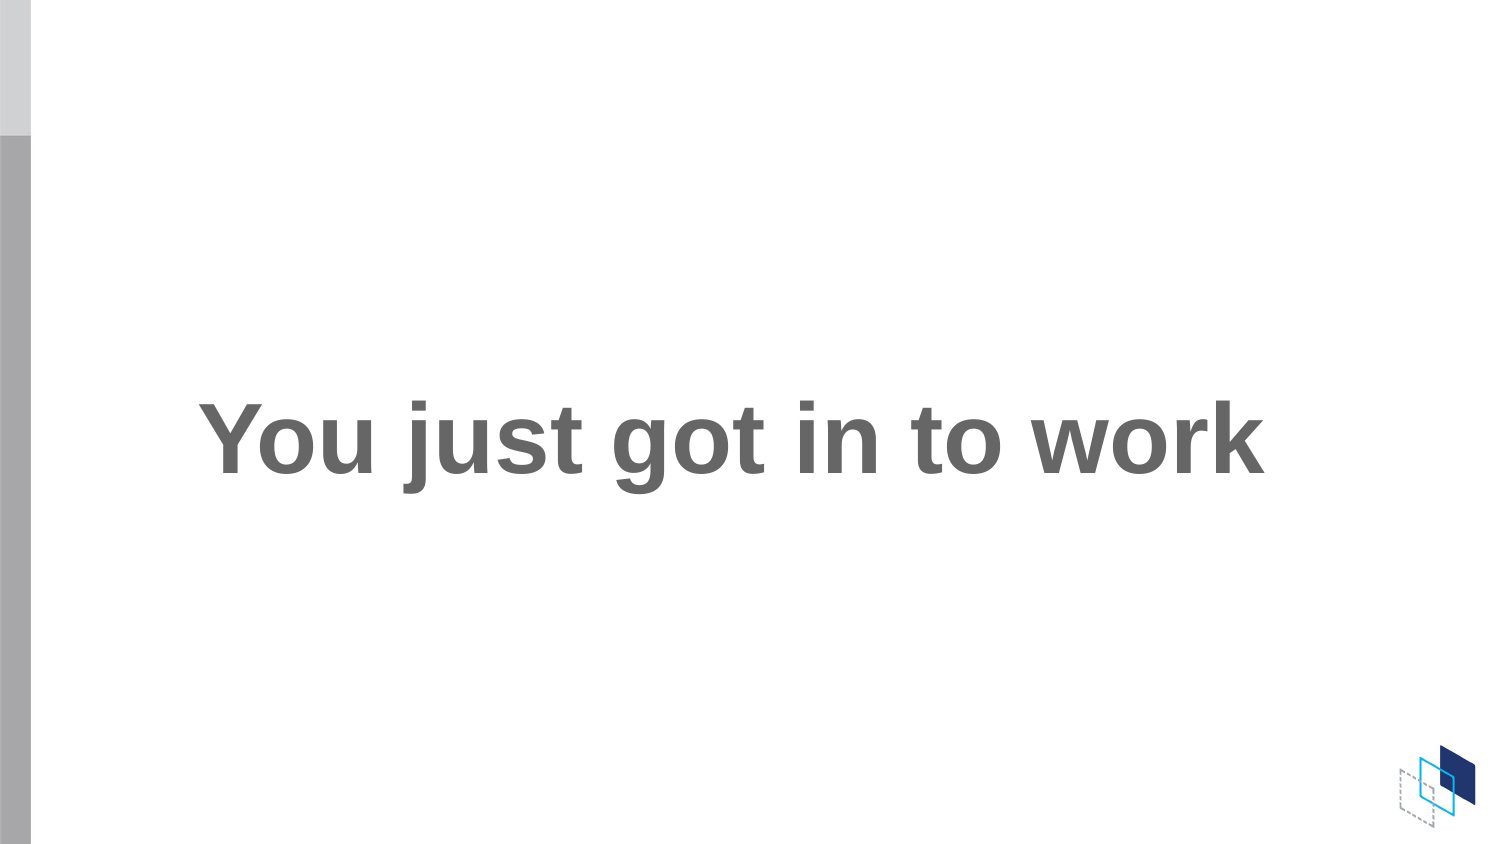

#
You just got in to work